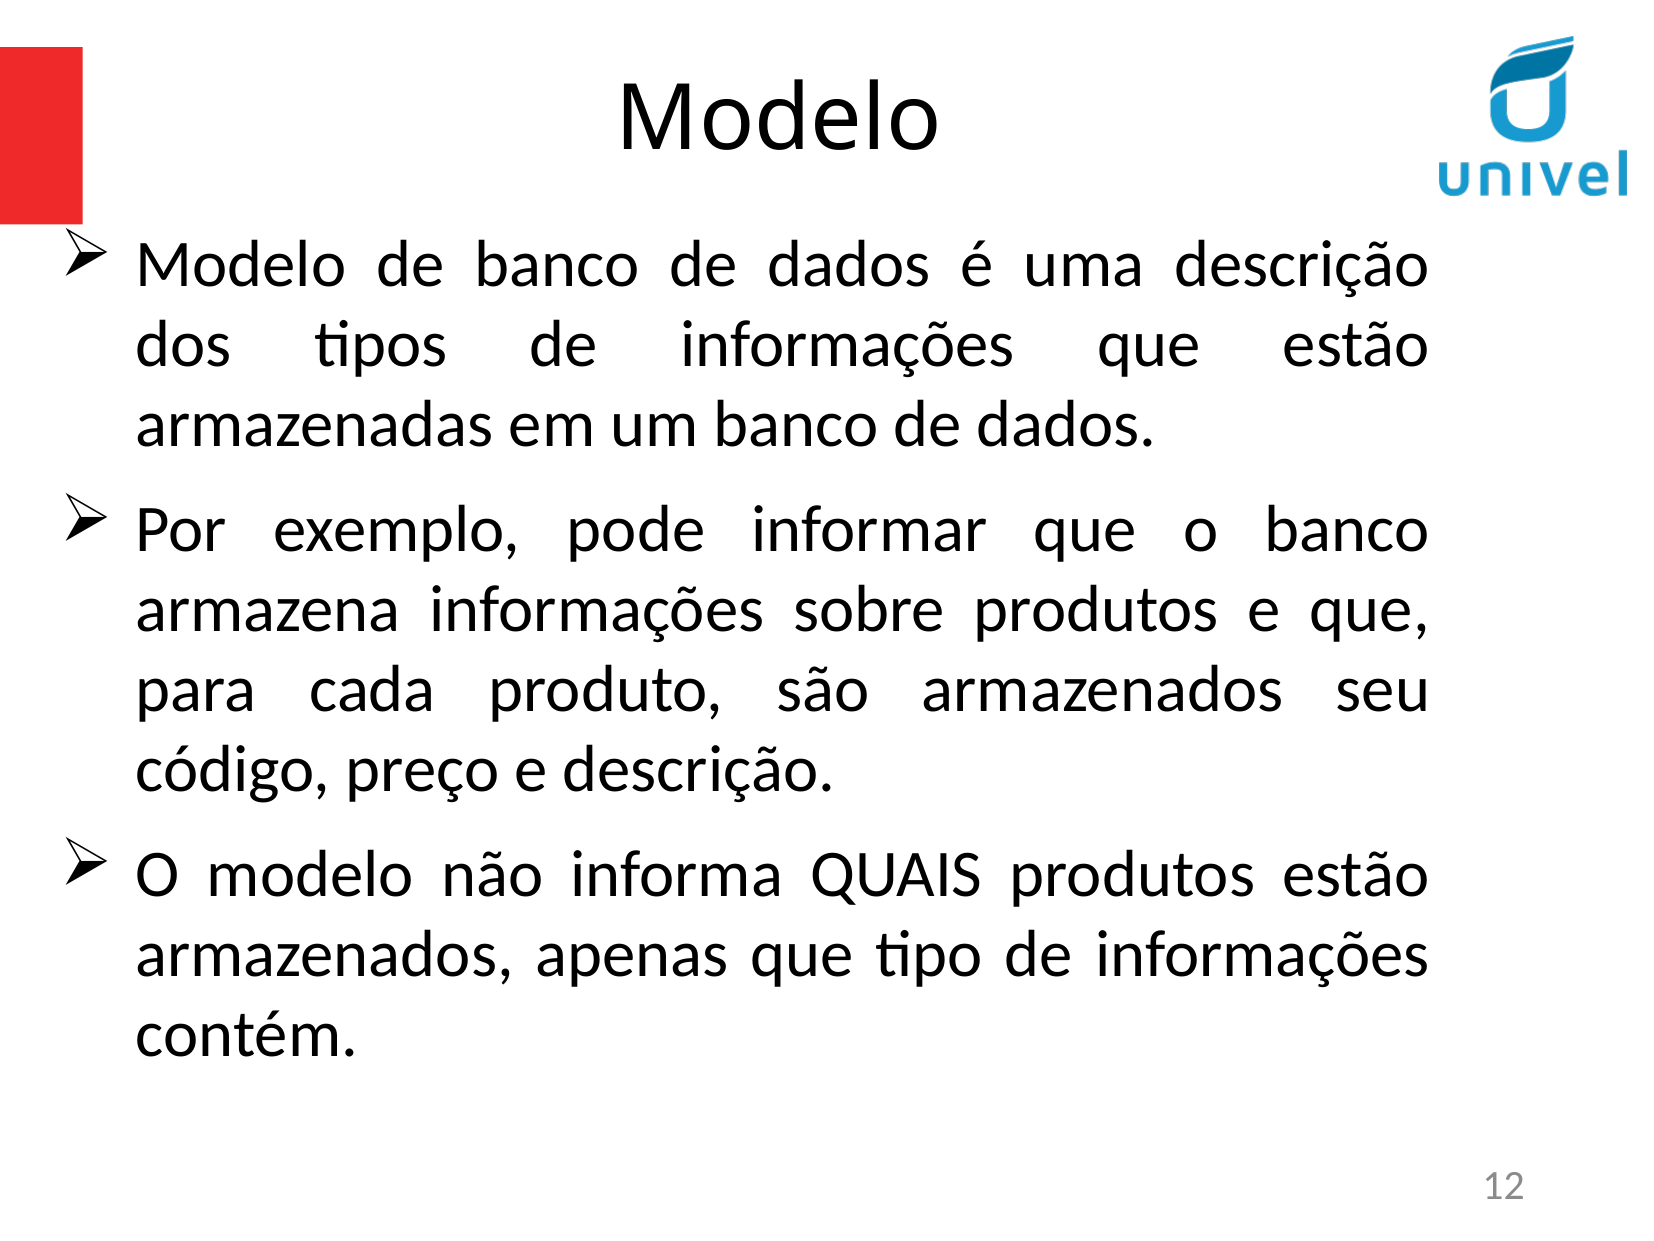

# Modelo
Modelo de banco de dados é uma descrição dos tipos de informações que estão armazenadas em um banco de dados.
Por exemplo, pode informar que o banco armazena informações sobre produtos e que, para cada produto, são armazenados seu código, preço e descrição.
O modelo não informa QUAIS produtos estão armazenados, apenas que tipo de informações contém.